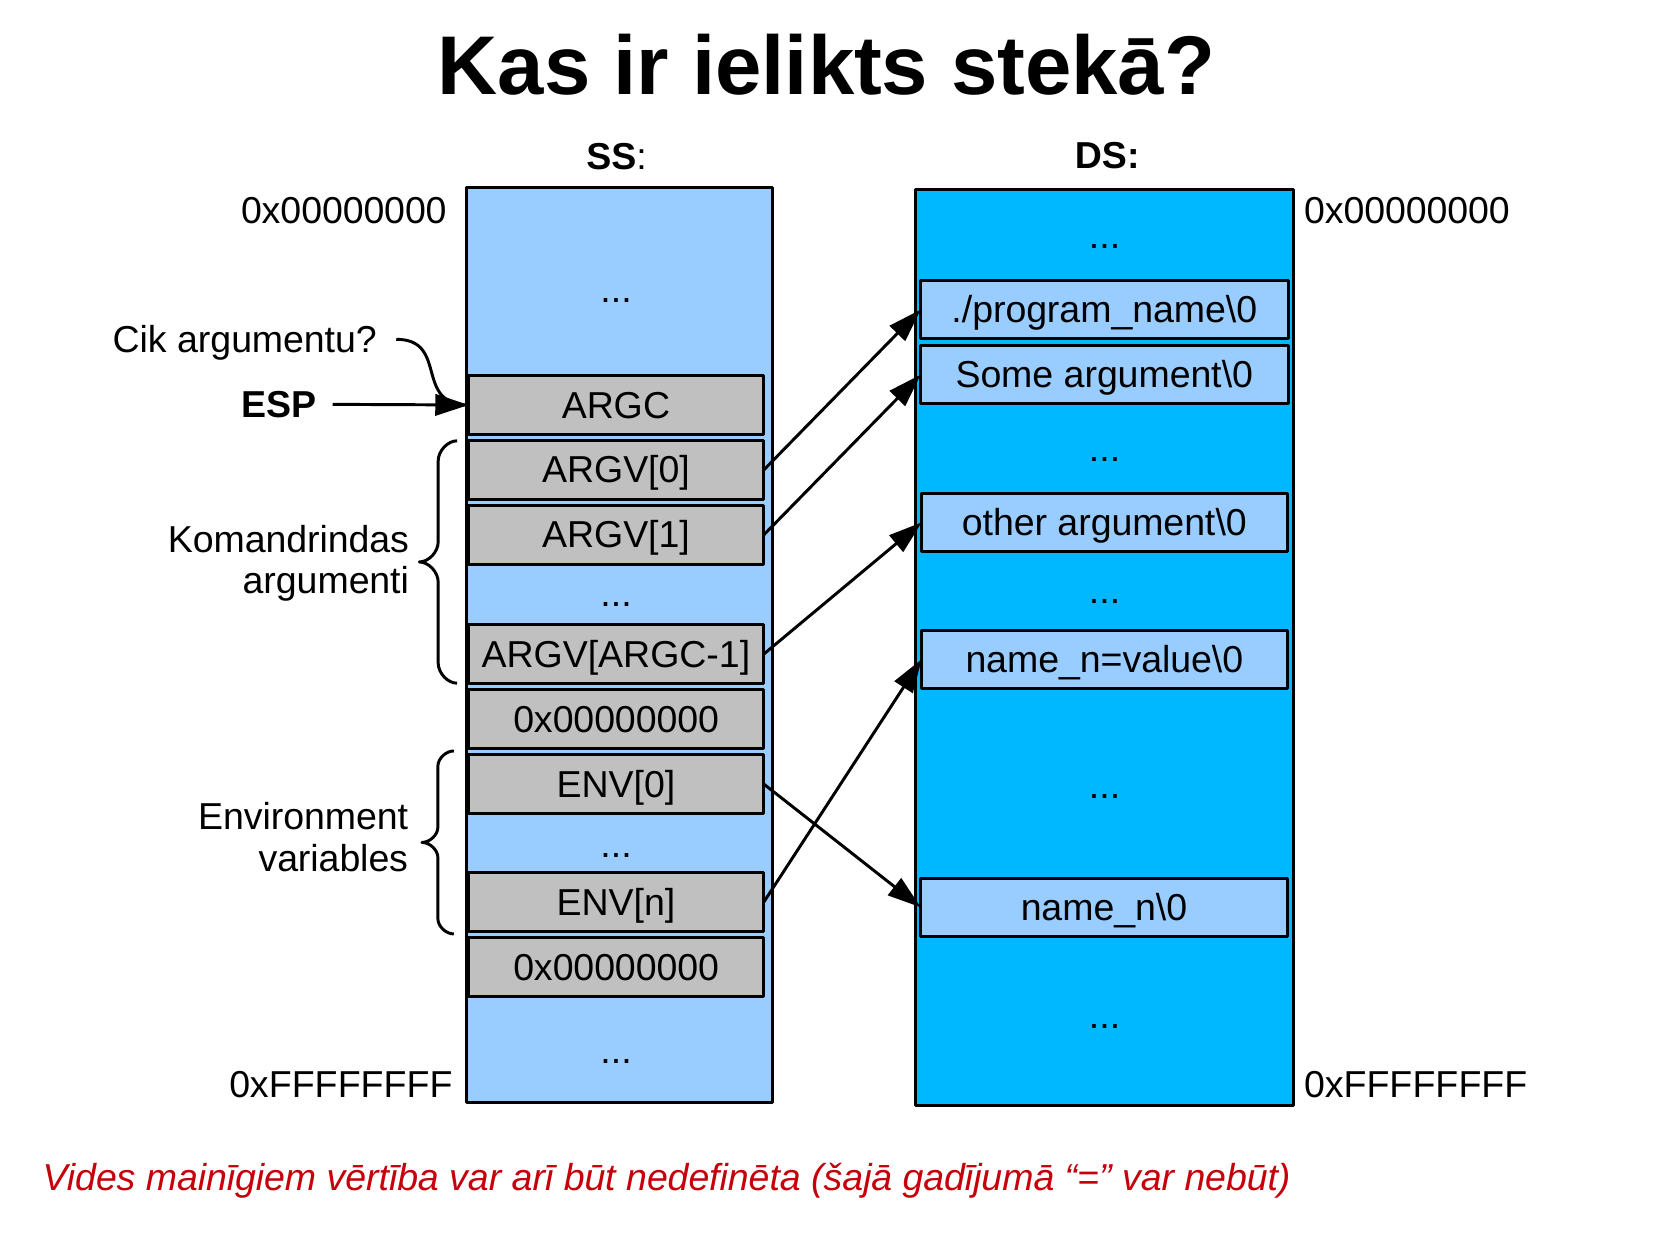

Kas ir ielikts stekā?
DS:
SS:
0x00000000
0x00000000
...
...
./program_name\0
Cik argumentu?
Some argument\0
ARGC
ESP
...
ARGV[0]
other argument\0
ARGV[1]
Komandrindas argumenti
...
...
ARGV[ARGC-1]
name_n=value\0
0x00000000
ENV[0]
...
Environment variables
...
ENV[n]
name_n\0
0x00000000
...
...
0xFFFFFFFF
0xFFFFFFFF
Vides mainīgiem vērtība var arī būt nedefinēta (šajā gadījumā “=” var nebūt)